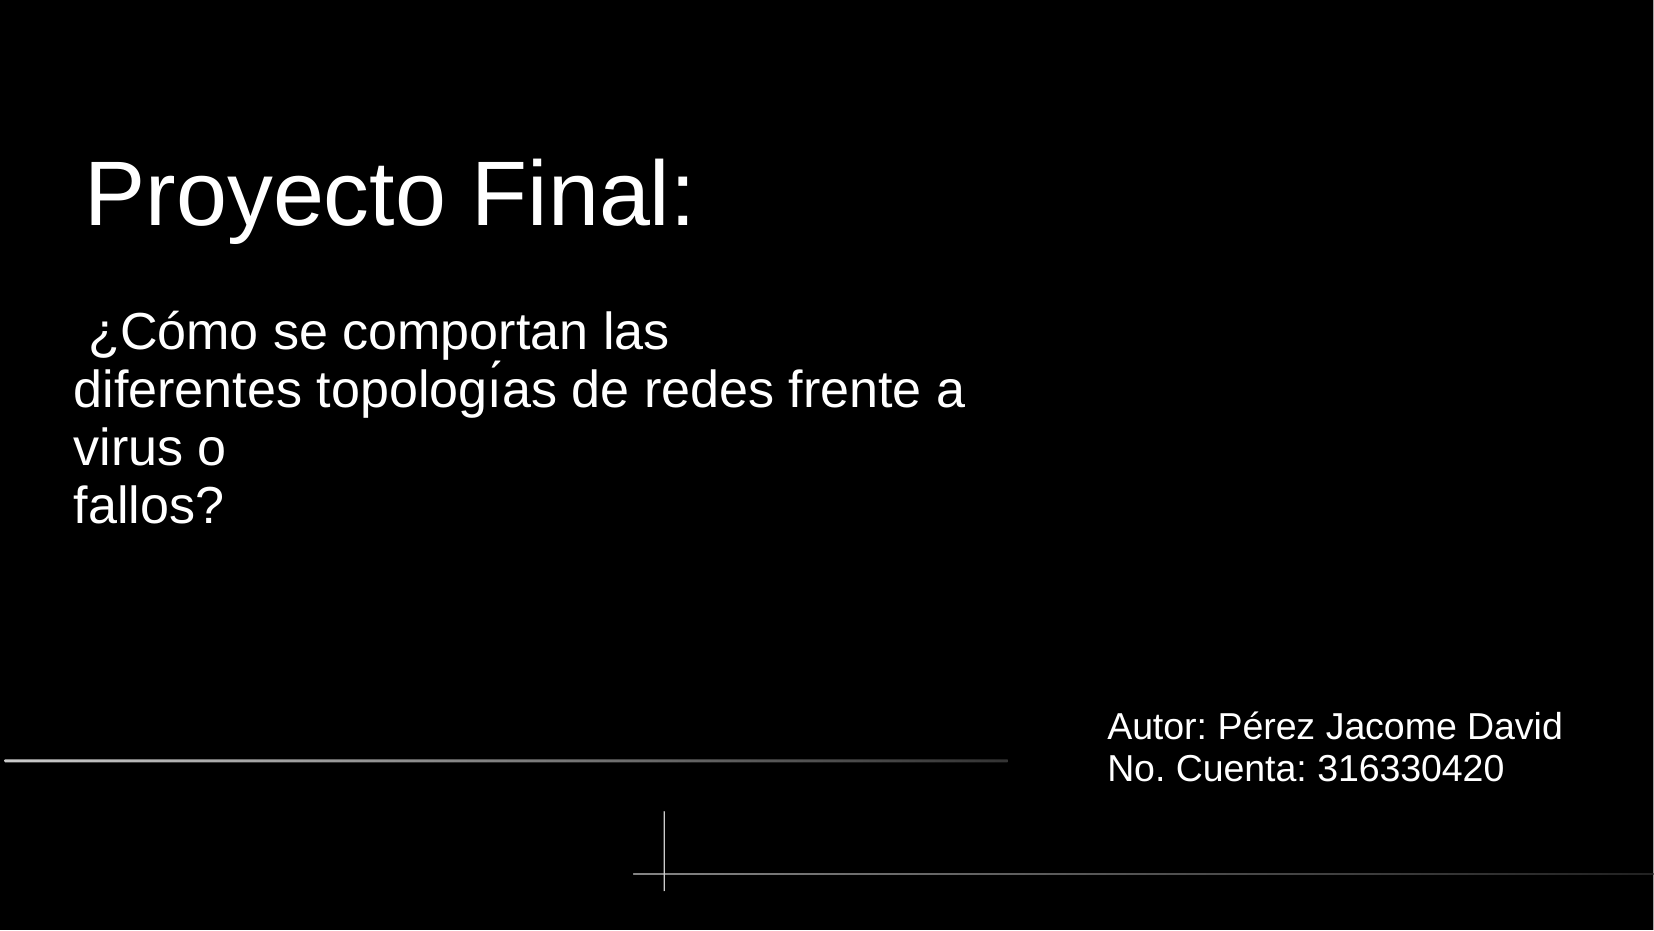

# Proyecto Final:
 ¿Cómo se comportan las
diferentes topologı́as de redes frente a virus o
fallos?
Autor: Pérez Jacome David
No. Cuenta: 316330420